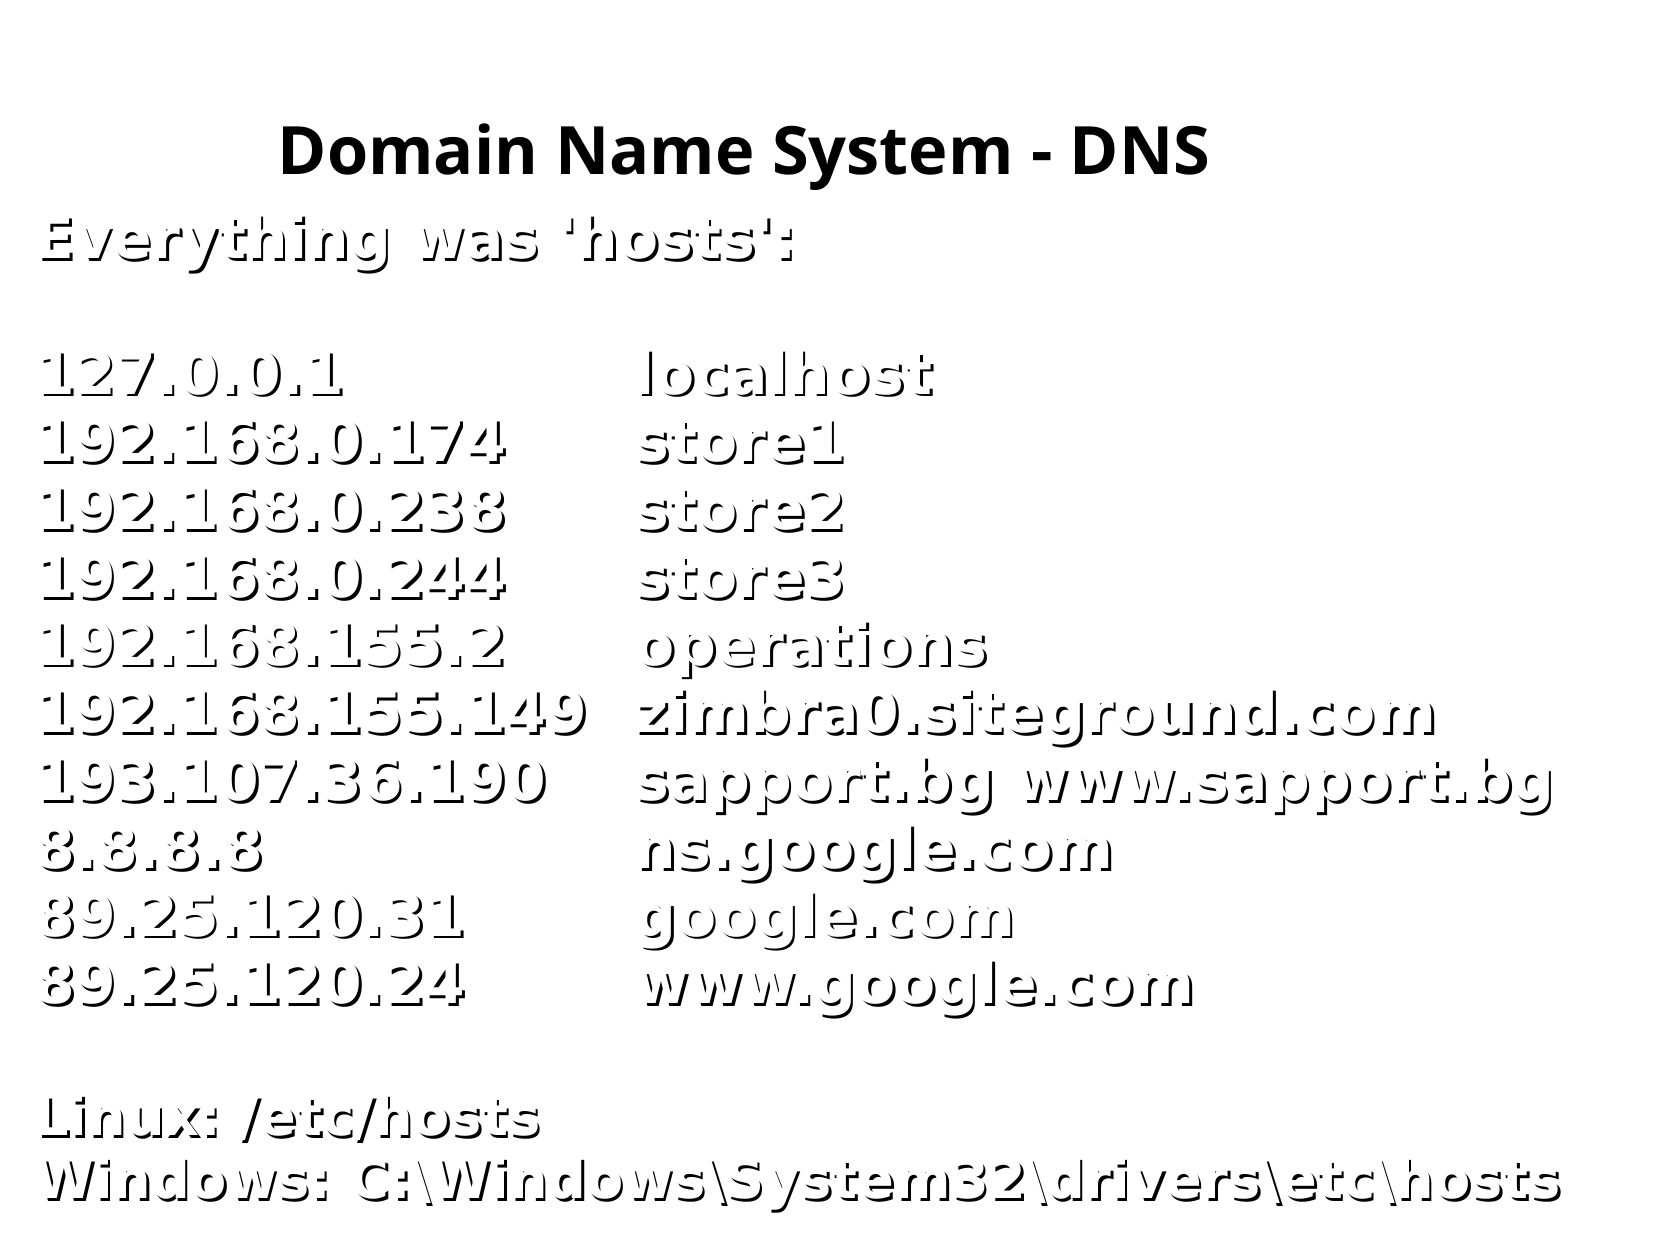

# Domain Name System - DNS
Everything was 'hosts':
127.0.0.1				localhost
192.168.0.174		store1
192.168.0.238		store2
192.168.0.244		store3
192.168.155.2		operations
192.168.155.149	zimbra0.siteground.com
193.107.36.190		sapport.bg www.sapport.bg
8.8.8.8					ns.google.com
89.25.120.31			google.com
89.25.120.24			www.google.com
Linux: /etc/hosts
Windows: C:\Windows\System32\drivers\etc\hosts